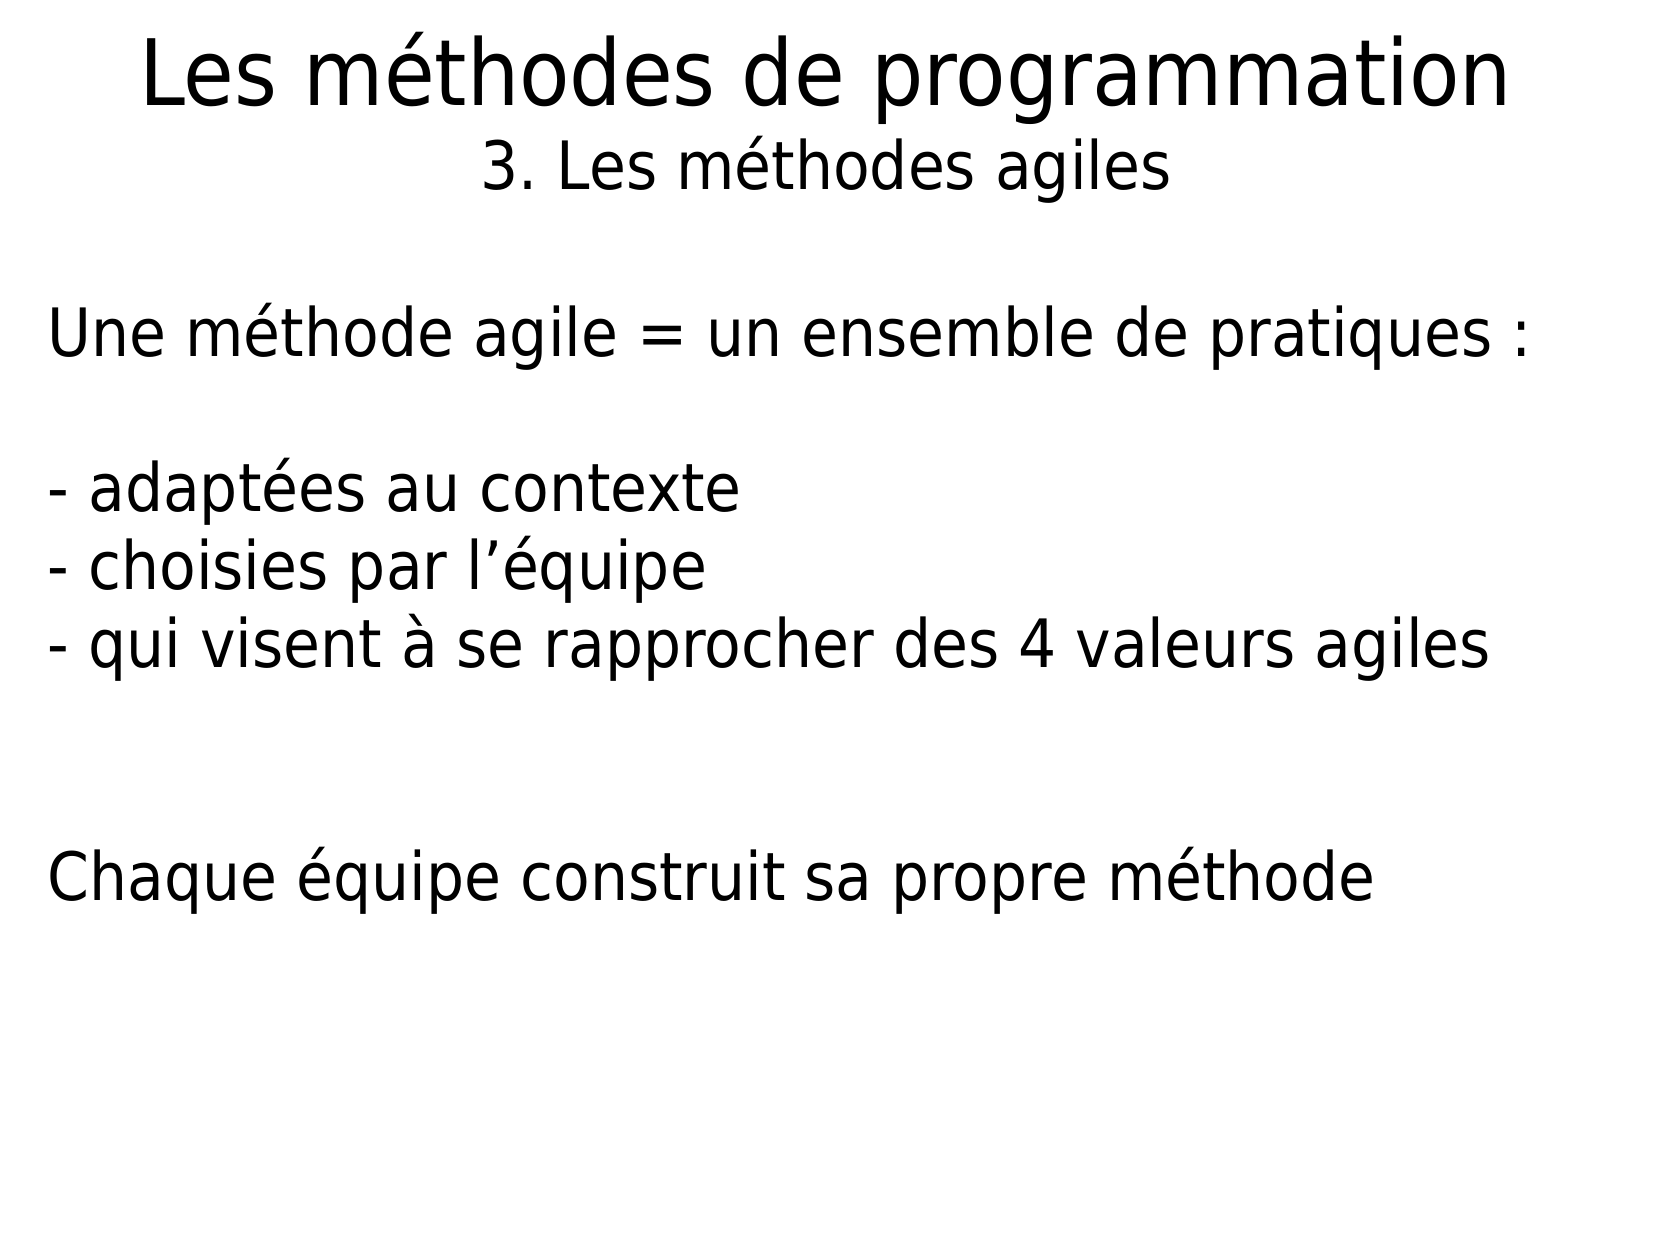

# Les méthodes de programmation 3. Les méthodes agiles
Une méthode agile = un ensemble de pratiques :
- adaptées au contexte
- choisies par l’équipe
- qui visent à se rapprocher des 4 valeurs agiles
Chaque équipe construit sa propre méthode